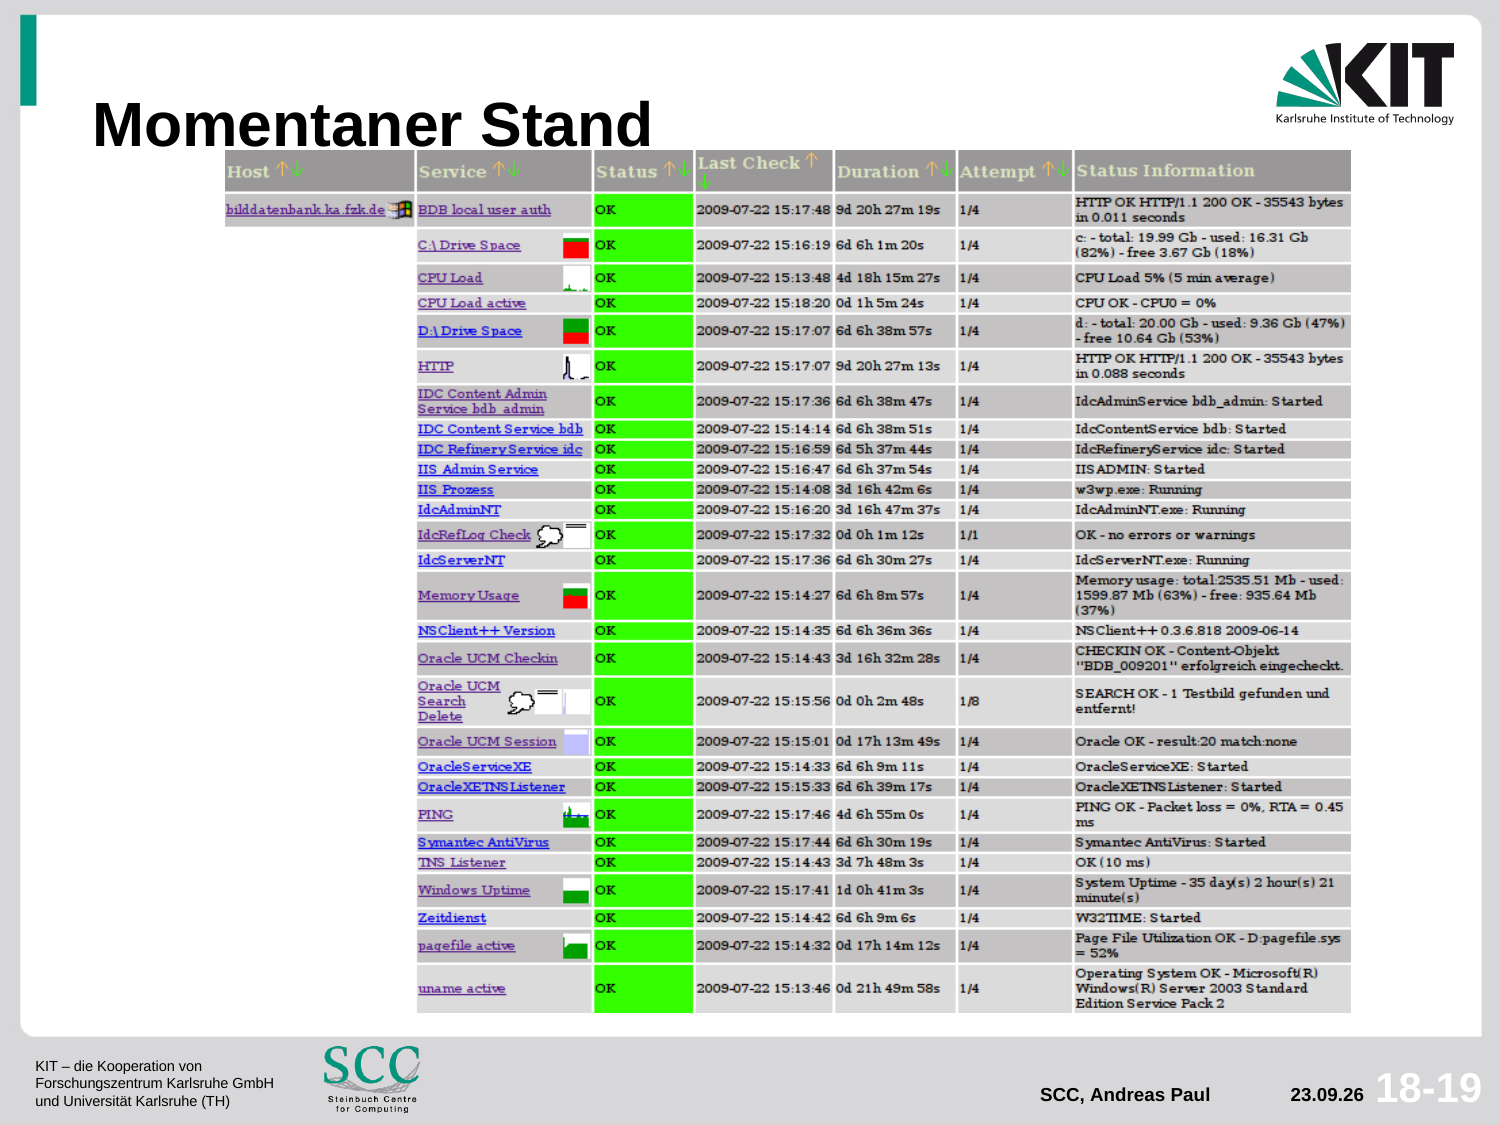

# Momentaner Stand
18
SCC, Andreas Paul